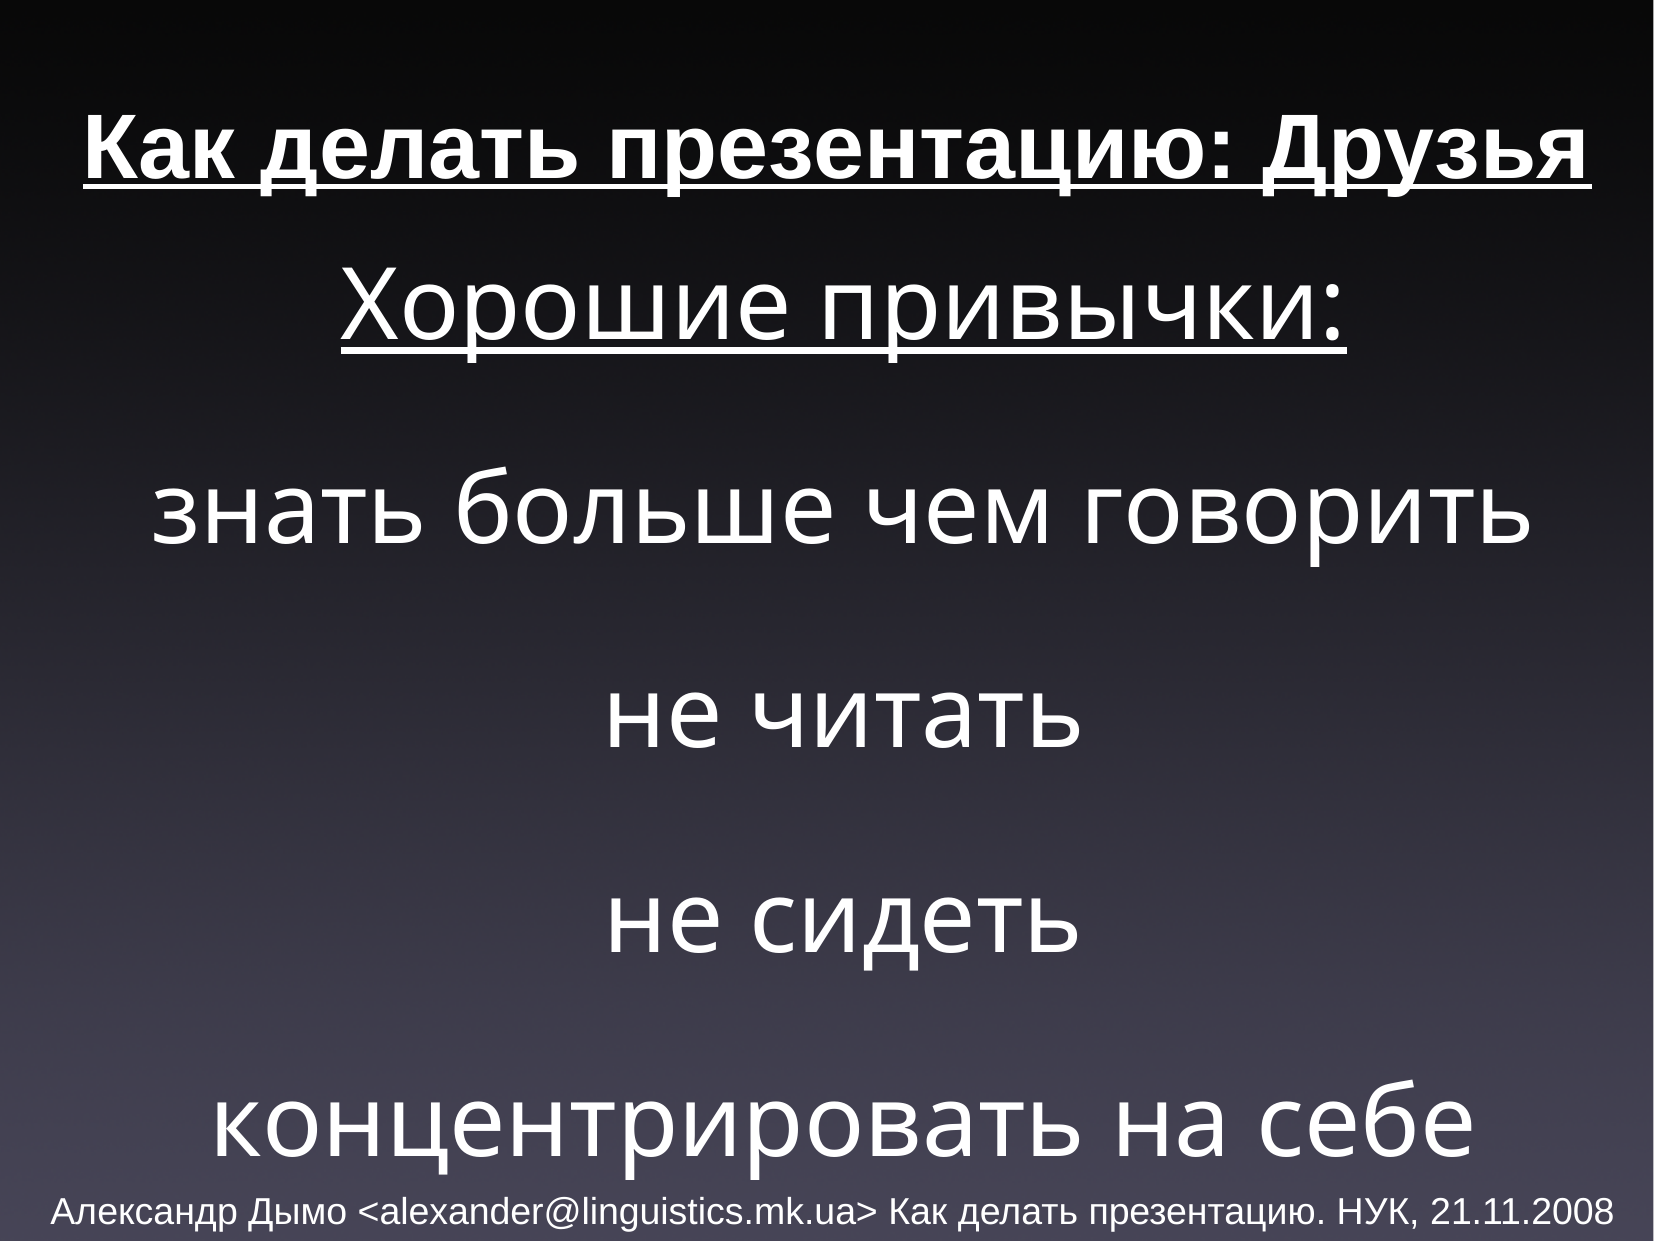

# Как делать презентацию: Друзья
Хорошие привычки:
знать больше чем говорить
не читать
не сидеть
концентрировать на себе
Александр Дымо <alexander@linguistics.mk.ua> Как делать презентацию. НУК, 21.11.2008